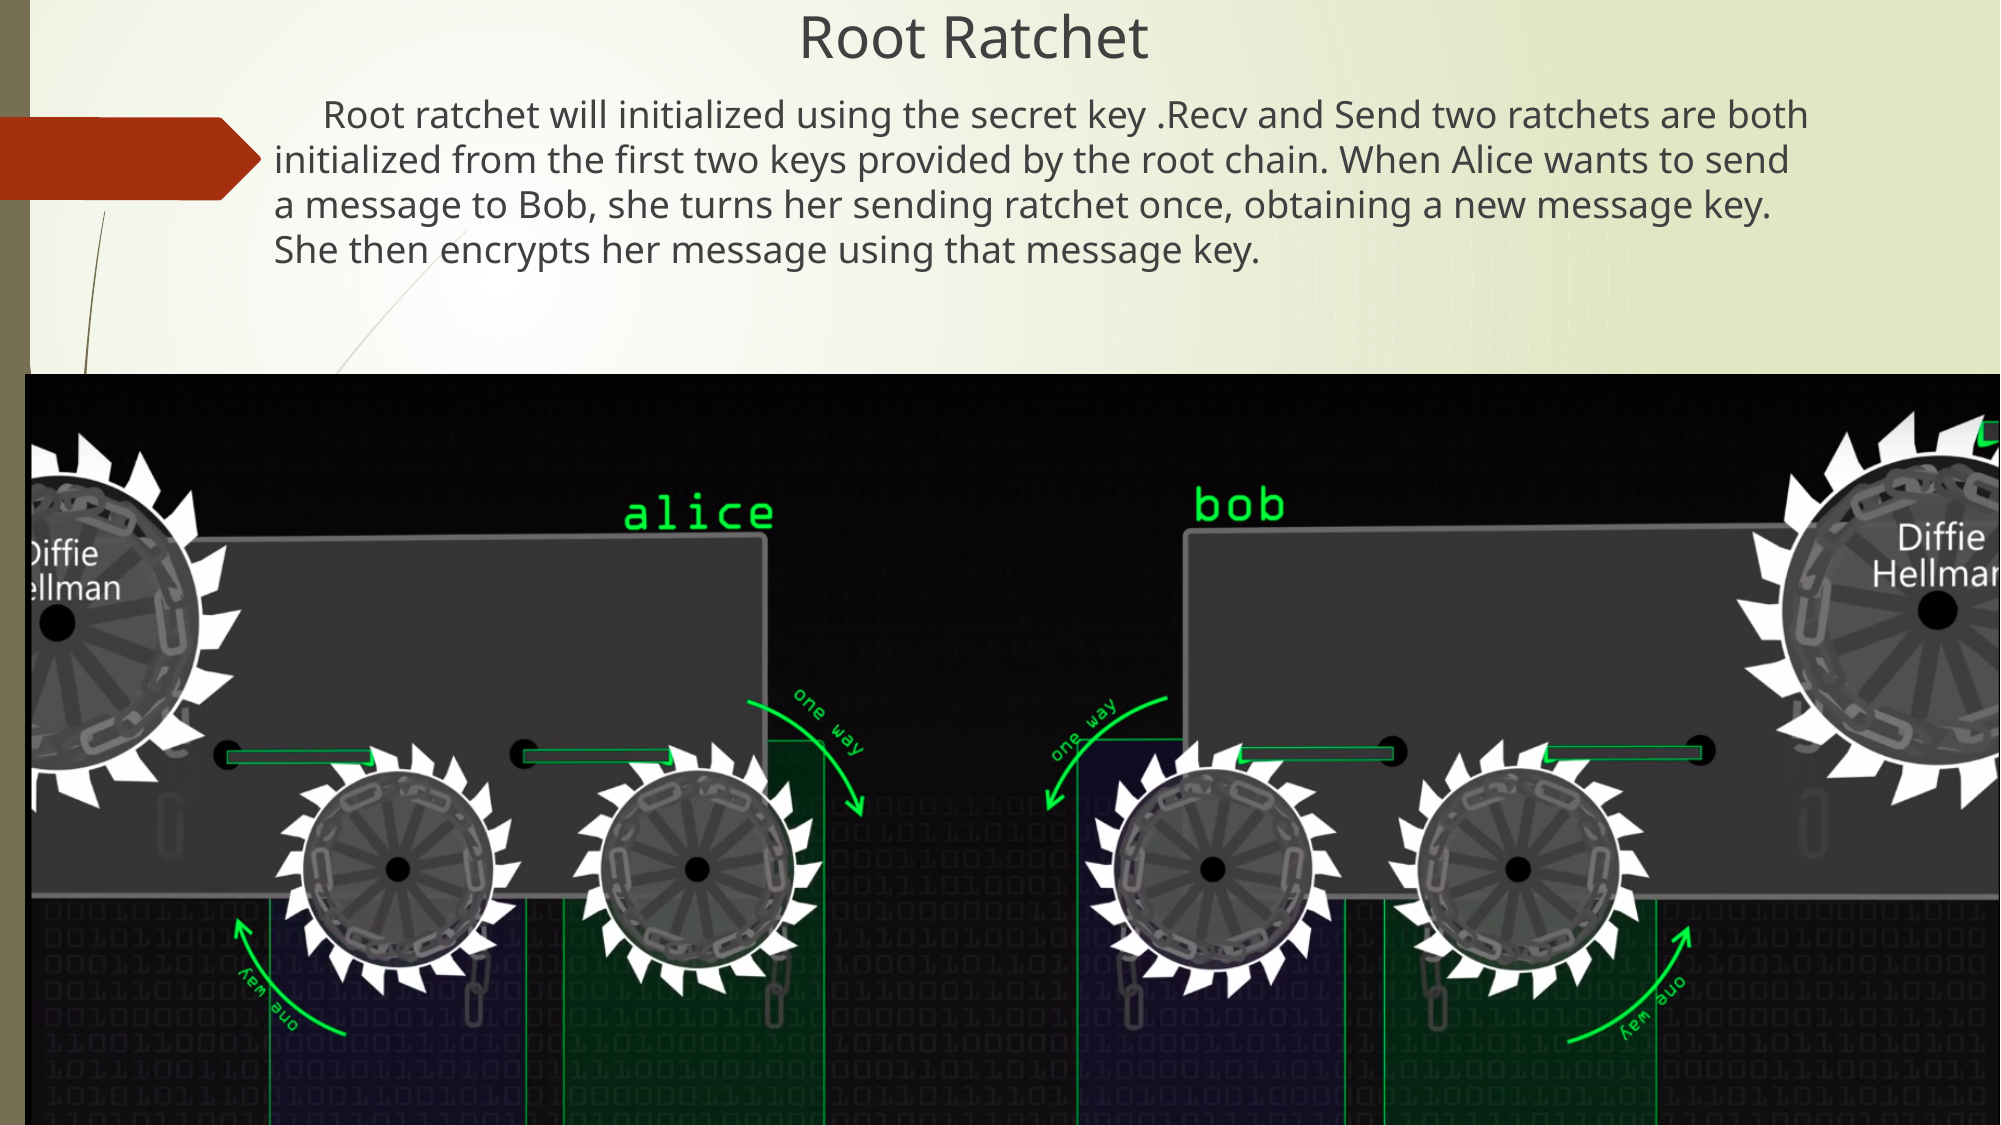

# Root Ratchet
 Root ratchet will initialized using the secret key .Recv and Send two ratchets are both initialized from the first two keys provided by the root chain. When Alice wants to send a message to Bob, she turns her sending ratchet once, obtaining a new message key. She then encrypts her message using that message key.